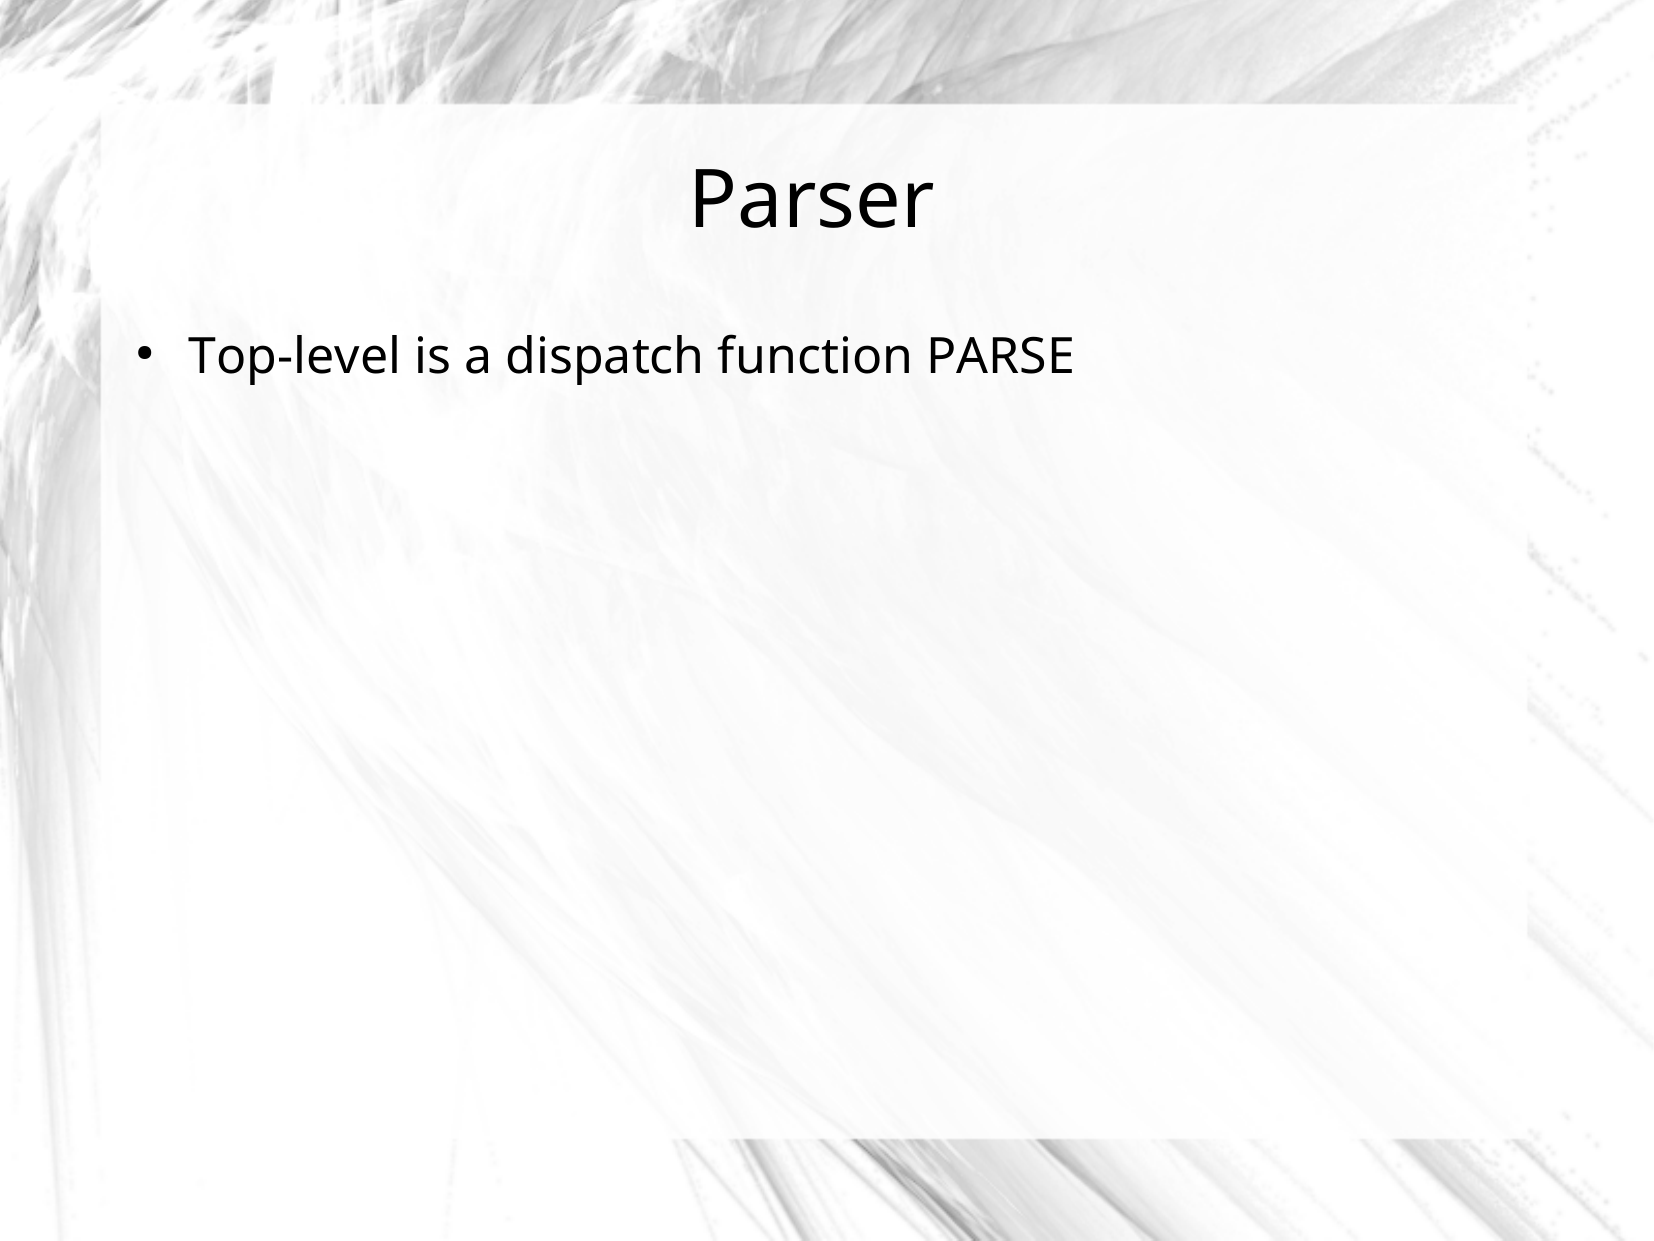

# Parser
Top-level is a dispatch function PARSE